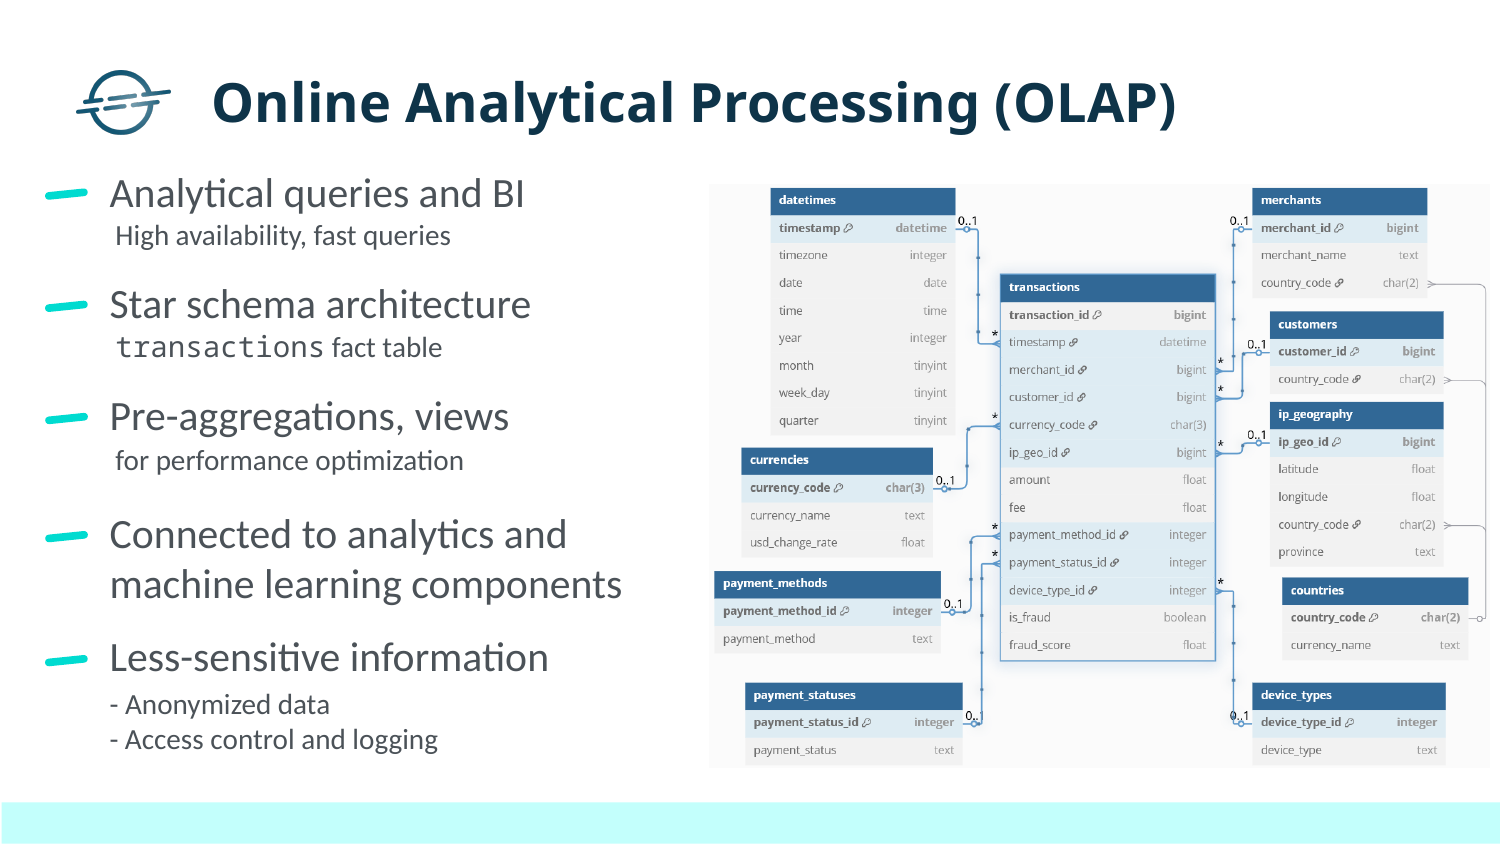

# Online Analytical Processing (OLAP)
Analytical queries and BI
High availability, fast queries
Star schema architecture
transactions fact table
Pre-aggregations, views
for performance optimization
Connected to analytics and machine learning components
Less-sensitive information
- Anonymized data
- Access control and logging